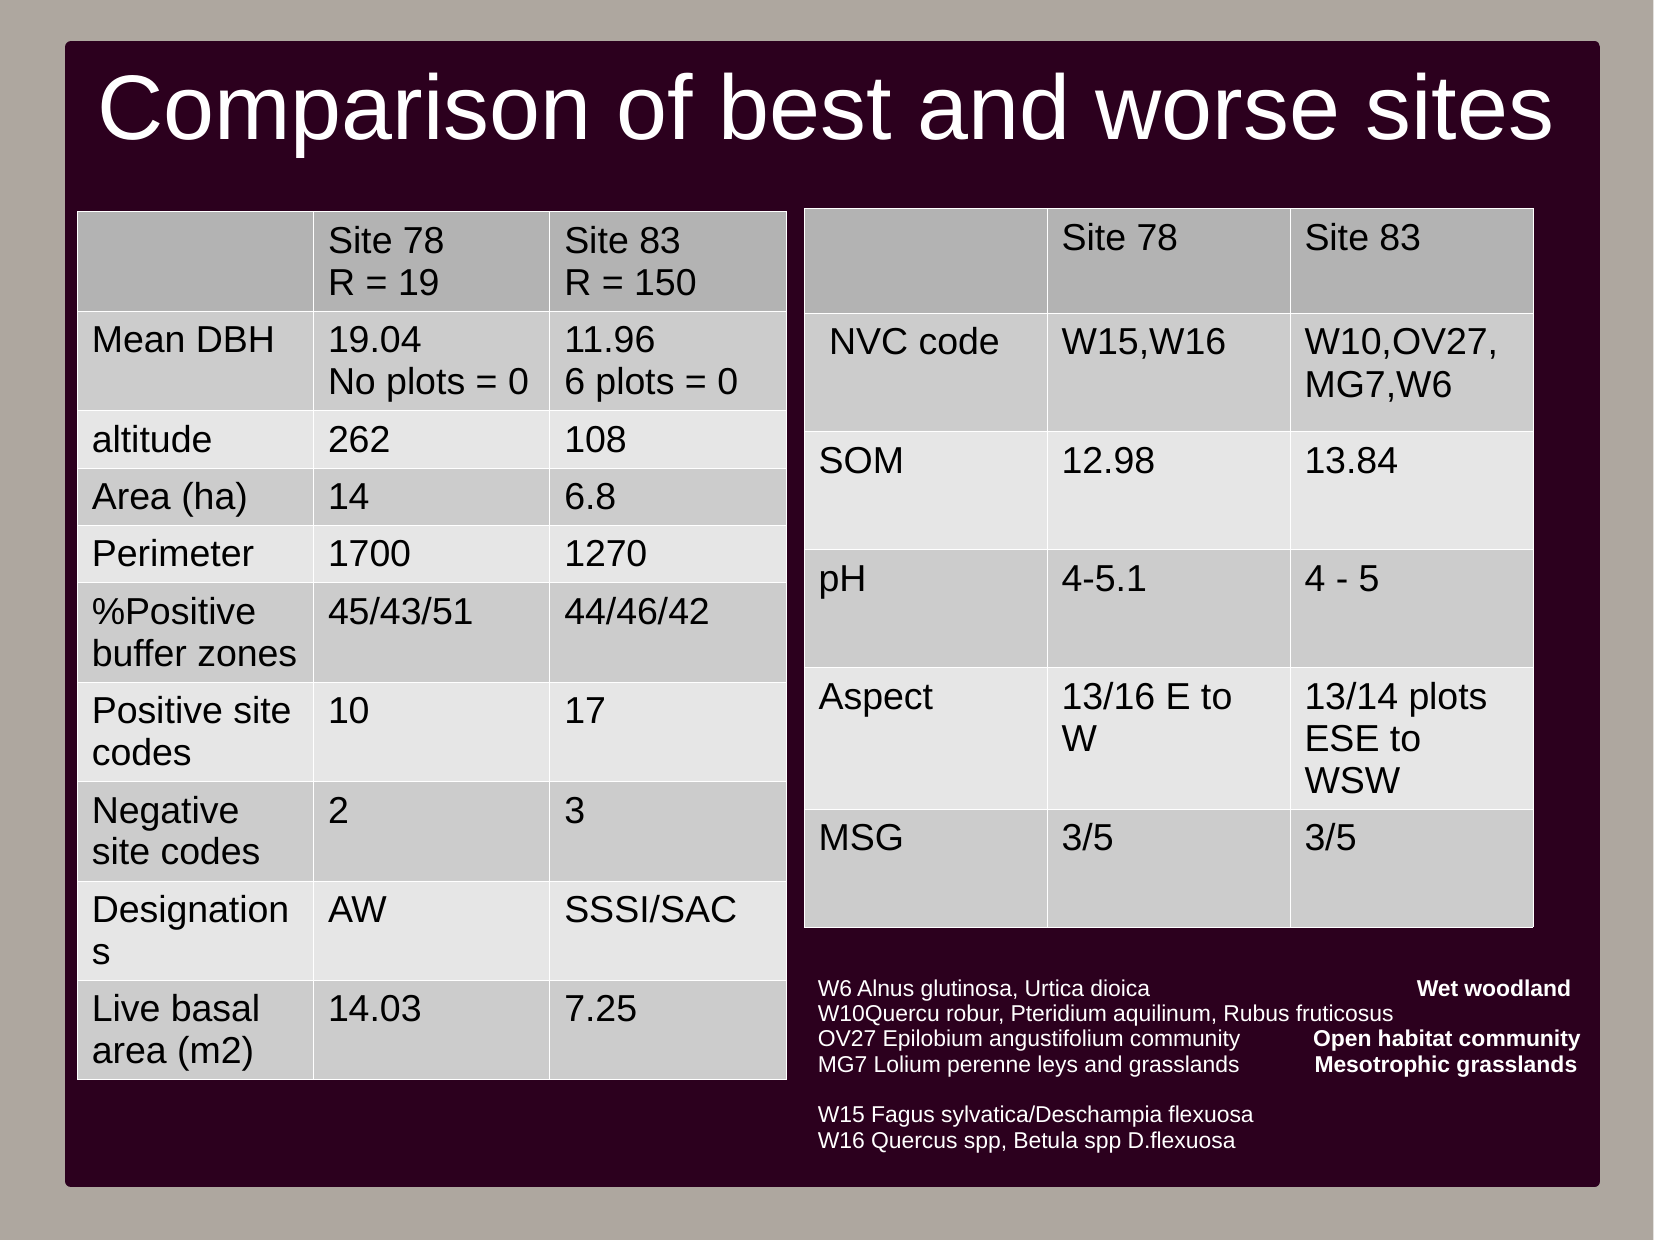

# Comparison of best and worse sites
| | Site 78 | Site 83 |
| --- | --- | --- |
| NVC code | W15,W16 | W10,OV27,MG7,W6 |
| SOM | 12.98 | 13.84 |
| pH | 4-5.1 | 4 - 5 |
| Aspect | 13/16 E to W | 13/14 plots ESE to WSW |
| MSG | 3/5 | 3/5 |
| | Site 78 R = 19 | Site 83 R = 150 |
| --- | --- | --- |
| Mean DBH | 19.04 No plots = 0 | 11.96 6 plots = 0 |
| altitude | 262 | 108 |
| Area (ha) | 14 | 6.8 |
| Perimeter | 1700 | 1270 |
| %Positive buffer zones | 45/43/51 | 44/46/42 |
| Positive site codes | 10 | 17 |
| Negative site codes | 2 | 3 |
| Designations | AW | SSSI/SAC |
| Live basal area (m2) | 14.03 | 7.25 |
W6 Alnus glutinosa, Urtica dioica									 Wet woodland
W10Quercu robur, Pteridium aquilinum, Rubus fruticosus
OV27 Epilobium angustifolium community				Open habitat community
MG7 Lolium perenne leys and grasslands Mesotrophic grasslands
W15 Fagus sylvatica/Deschampia flexuosa
W16 Quercus spp, Betula spp D.flexuosa